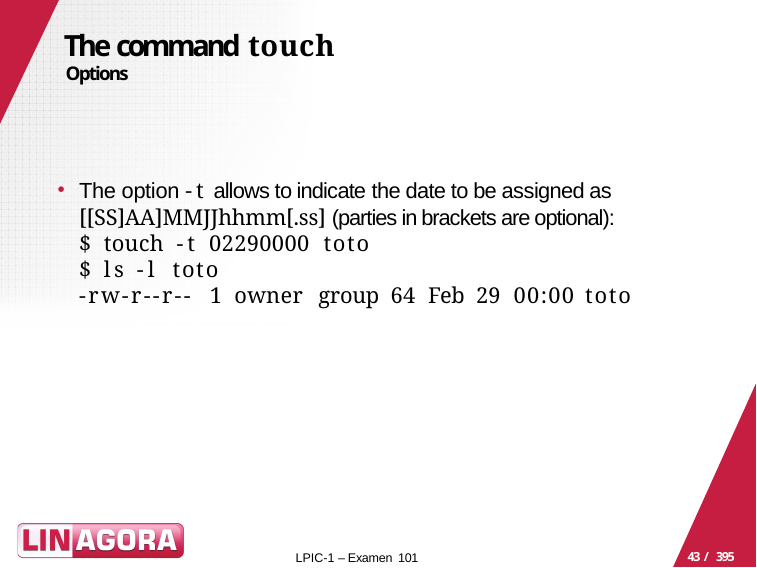

The command touch
Options
The option -t allows to indicate the date to be assigned as [[SS]AA]MMJJhhmm[.ss] (parties in brackets are optional):
$ touch -t 02290000 toto
$ ls -l toto
-rw-r--r-- 1 owner group 64 Feb 29 00:00 toto
LPIC-1 – Examen 101